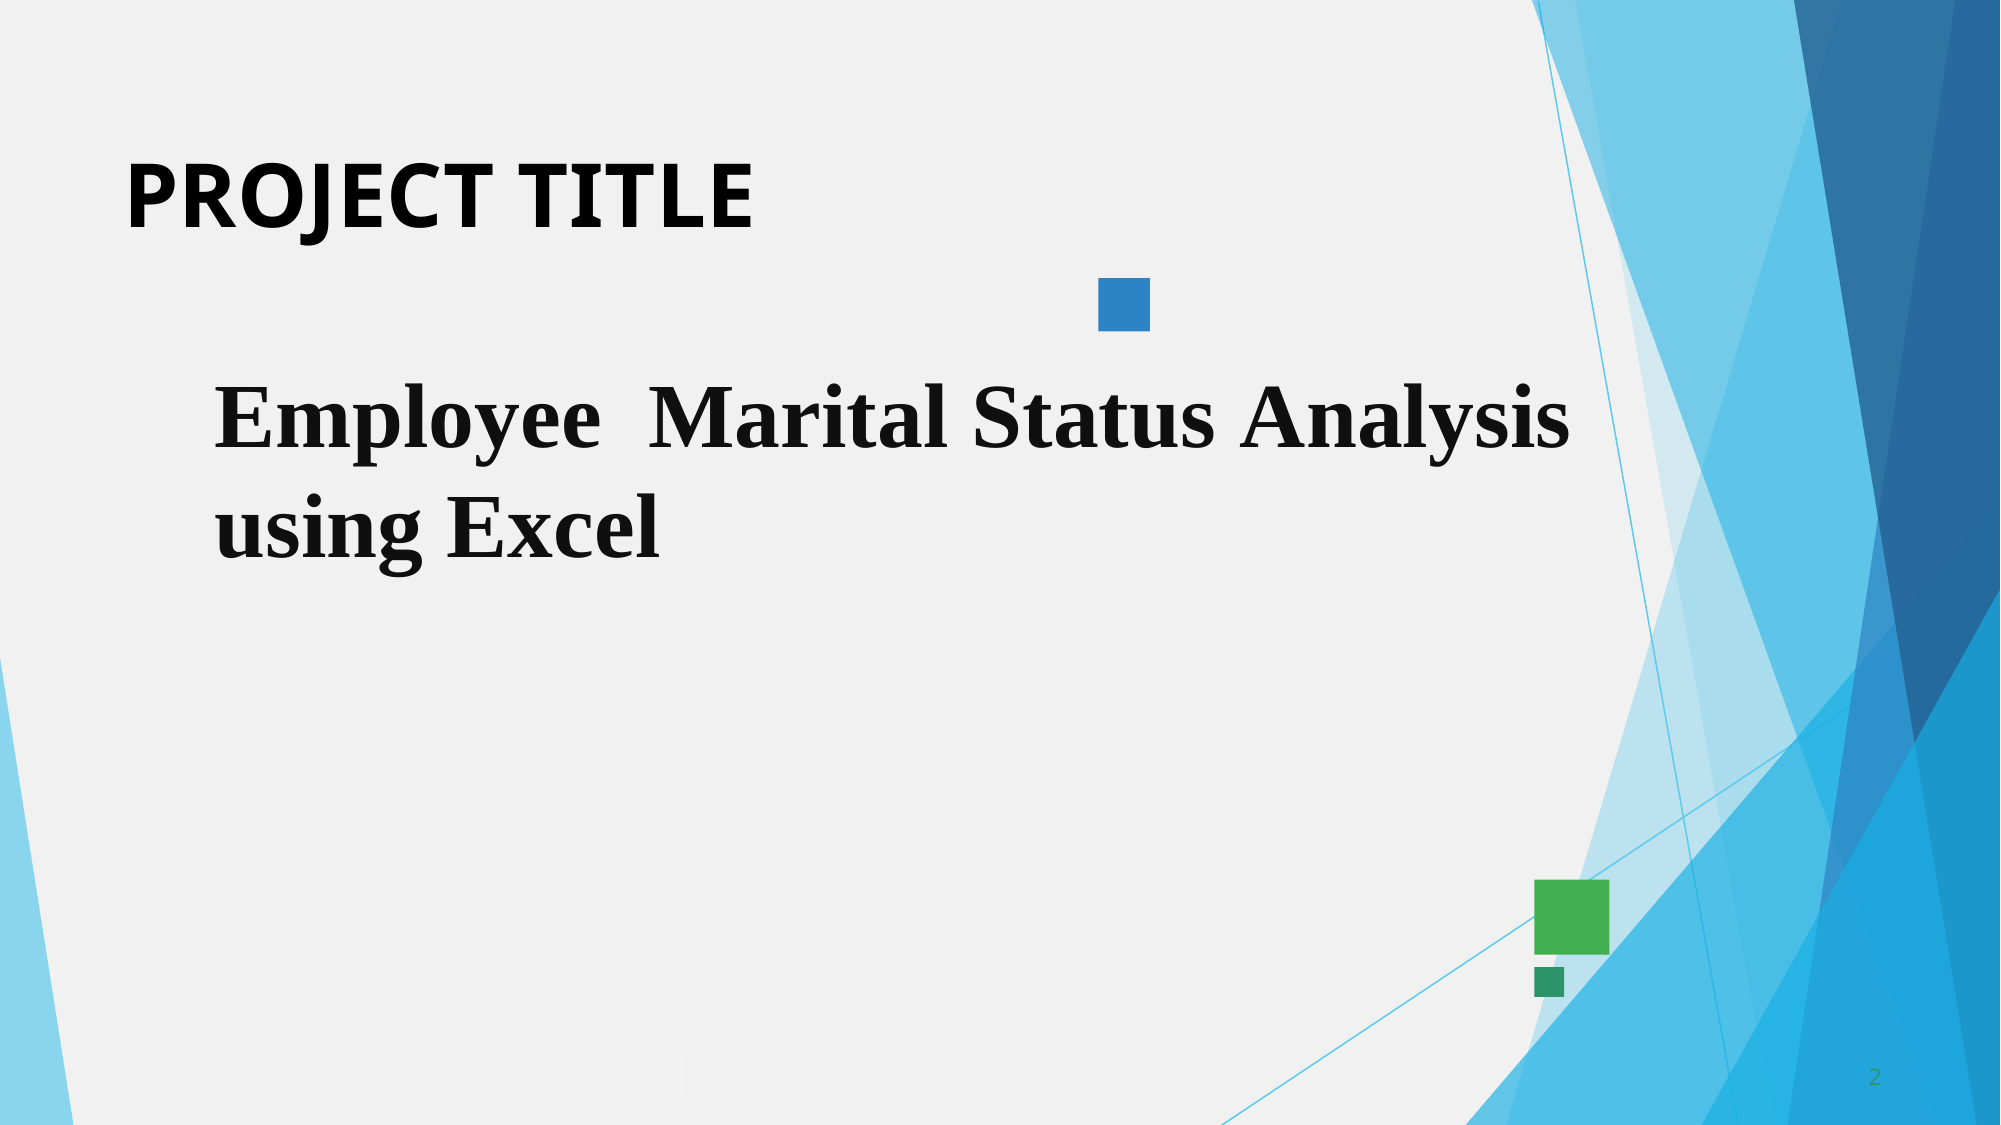

# PROJECT TITLE
Employee Marital Status Analysis using Excel